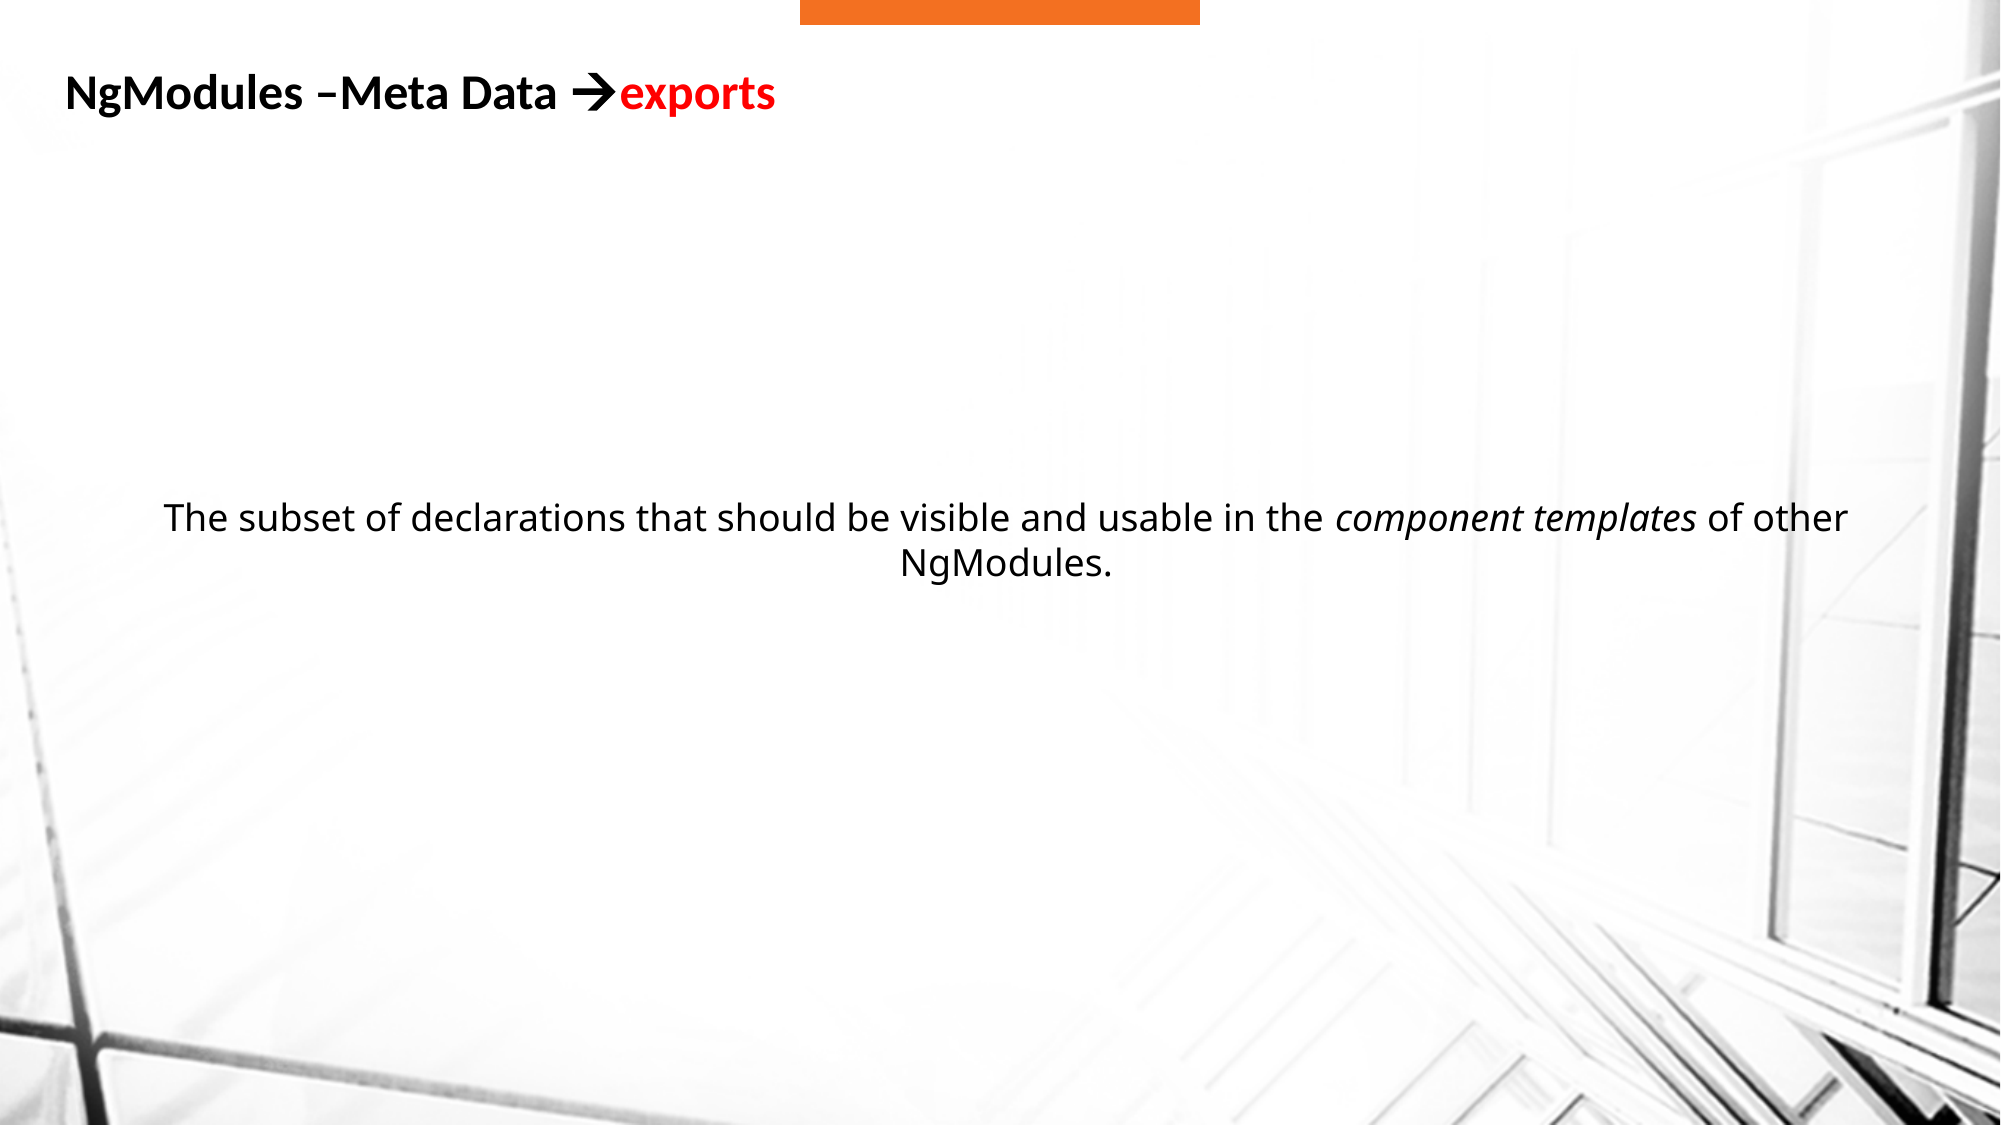

# NgModules –Meta Data exports
The subset of declarations that should be visible and usable in the component templates of other NgModules.